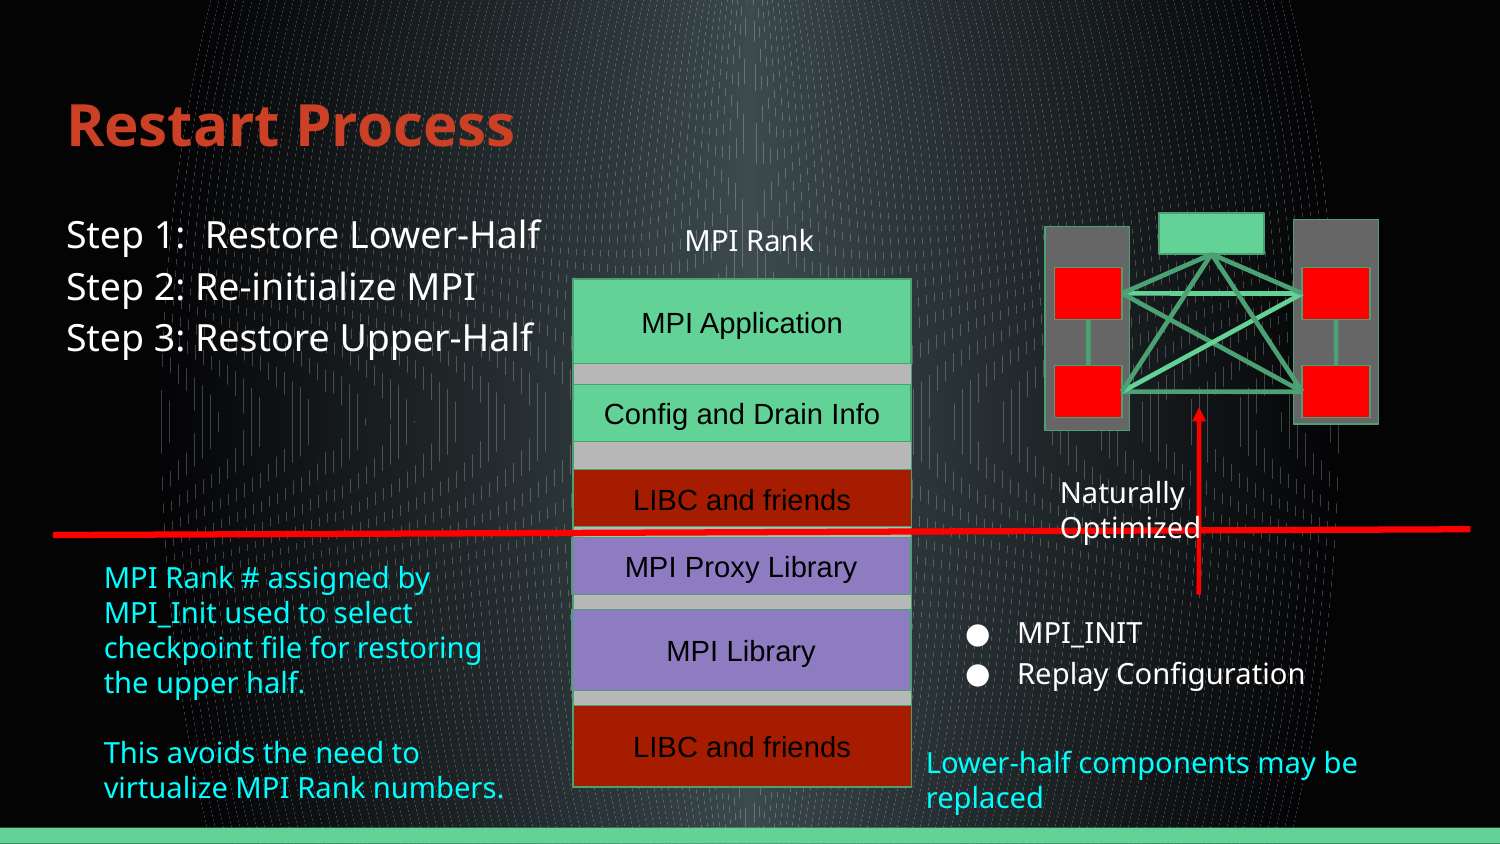

Restart Process
# Step 1: Restore Lower-Half Step 2: Re-initialize MPI Step 3: Restore Upper-Half
MPI Rank
MPI Application
Config and Drain Info
Naturally Optimized
LIBC and friends
MPI Proxy Library
MPI Rank # assigned by MPI_Init used to select checkpoint file for restoring the upper half.
This avoids the need to virtualize MPI Rank numbers.
MPI_INIT
Replay Configuration
MPI Library
LIBC and friends
Lower-half components may be replaced